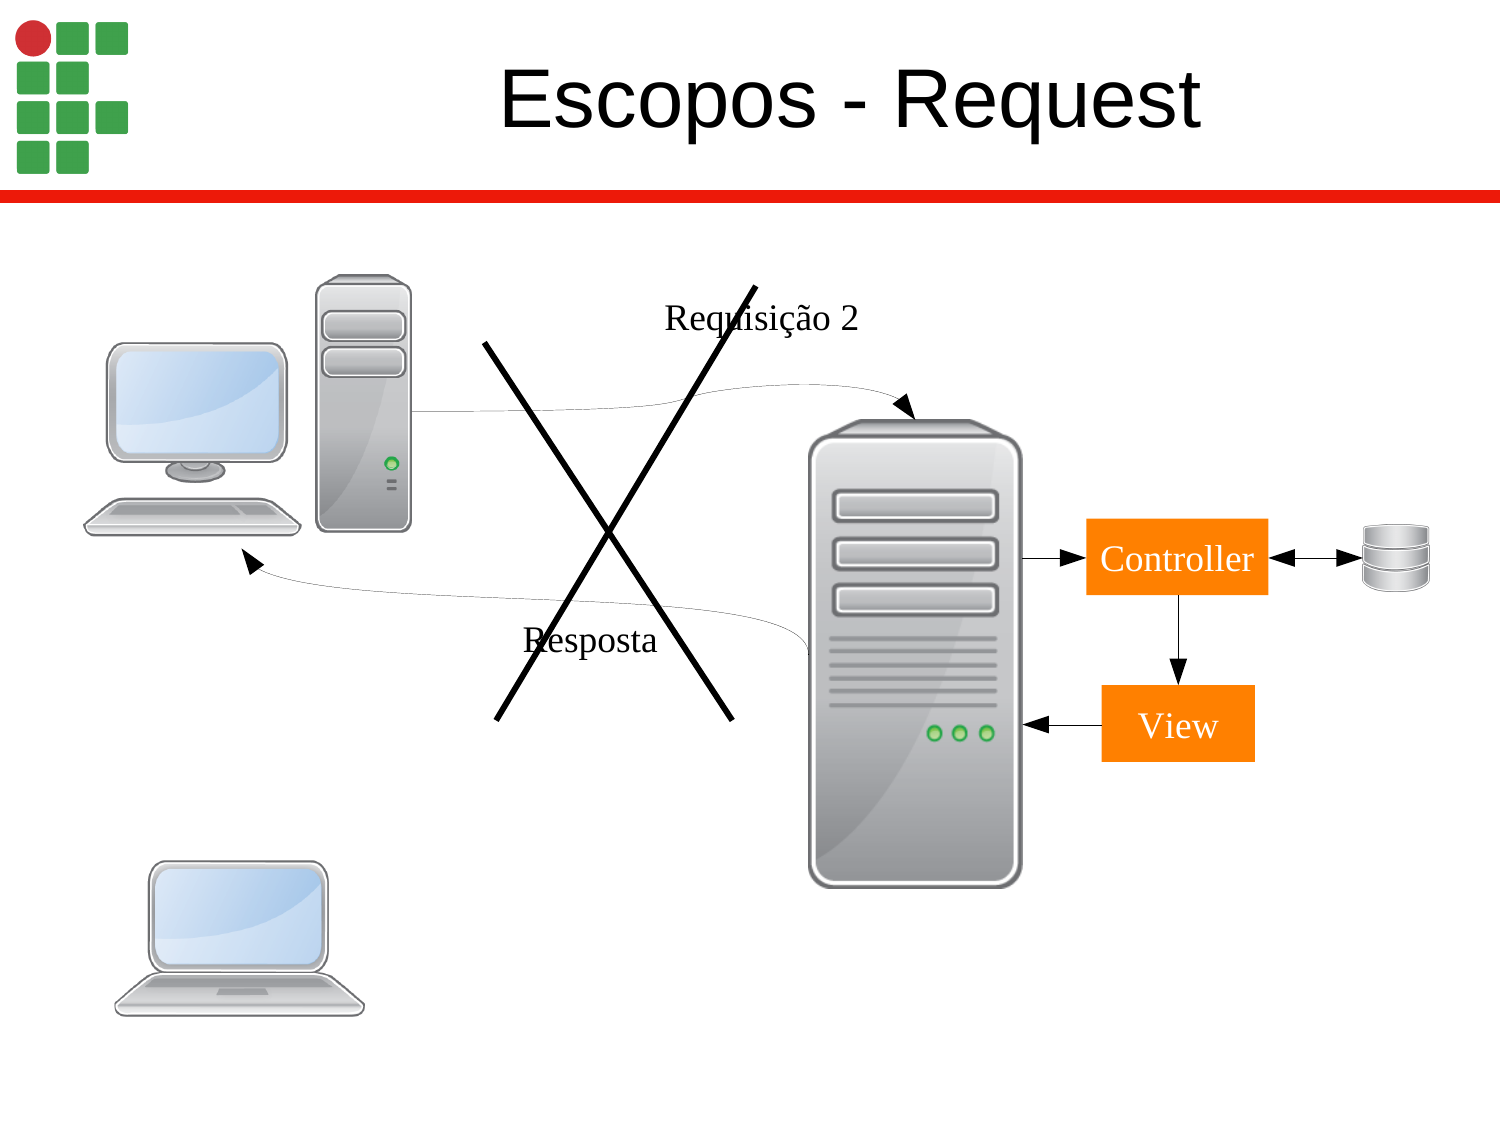

# Escopos - Request
Requisição 2
Controller
Resposta
View